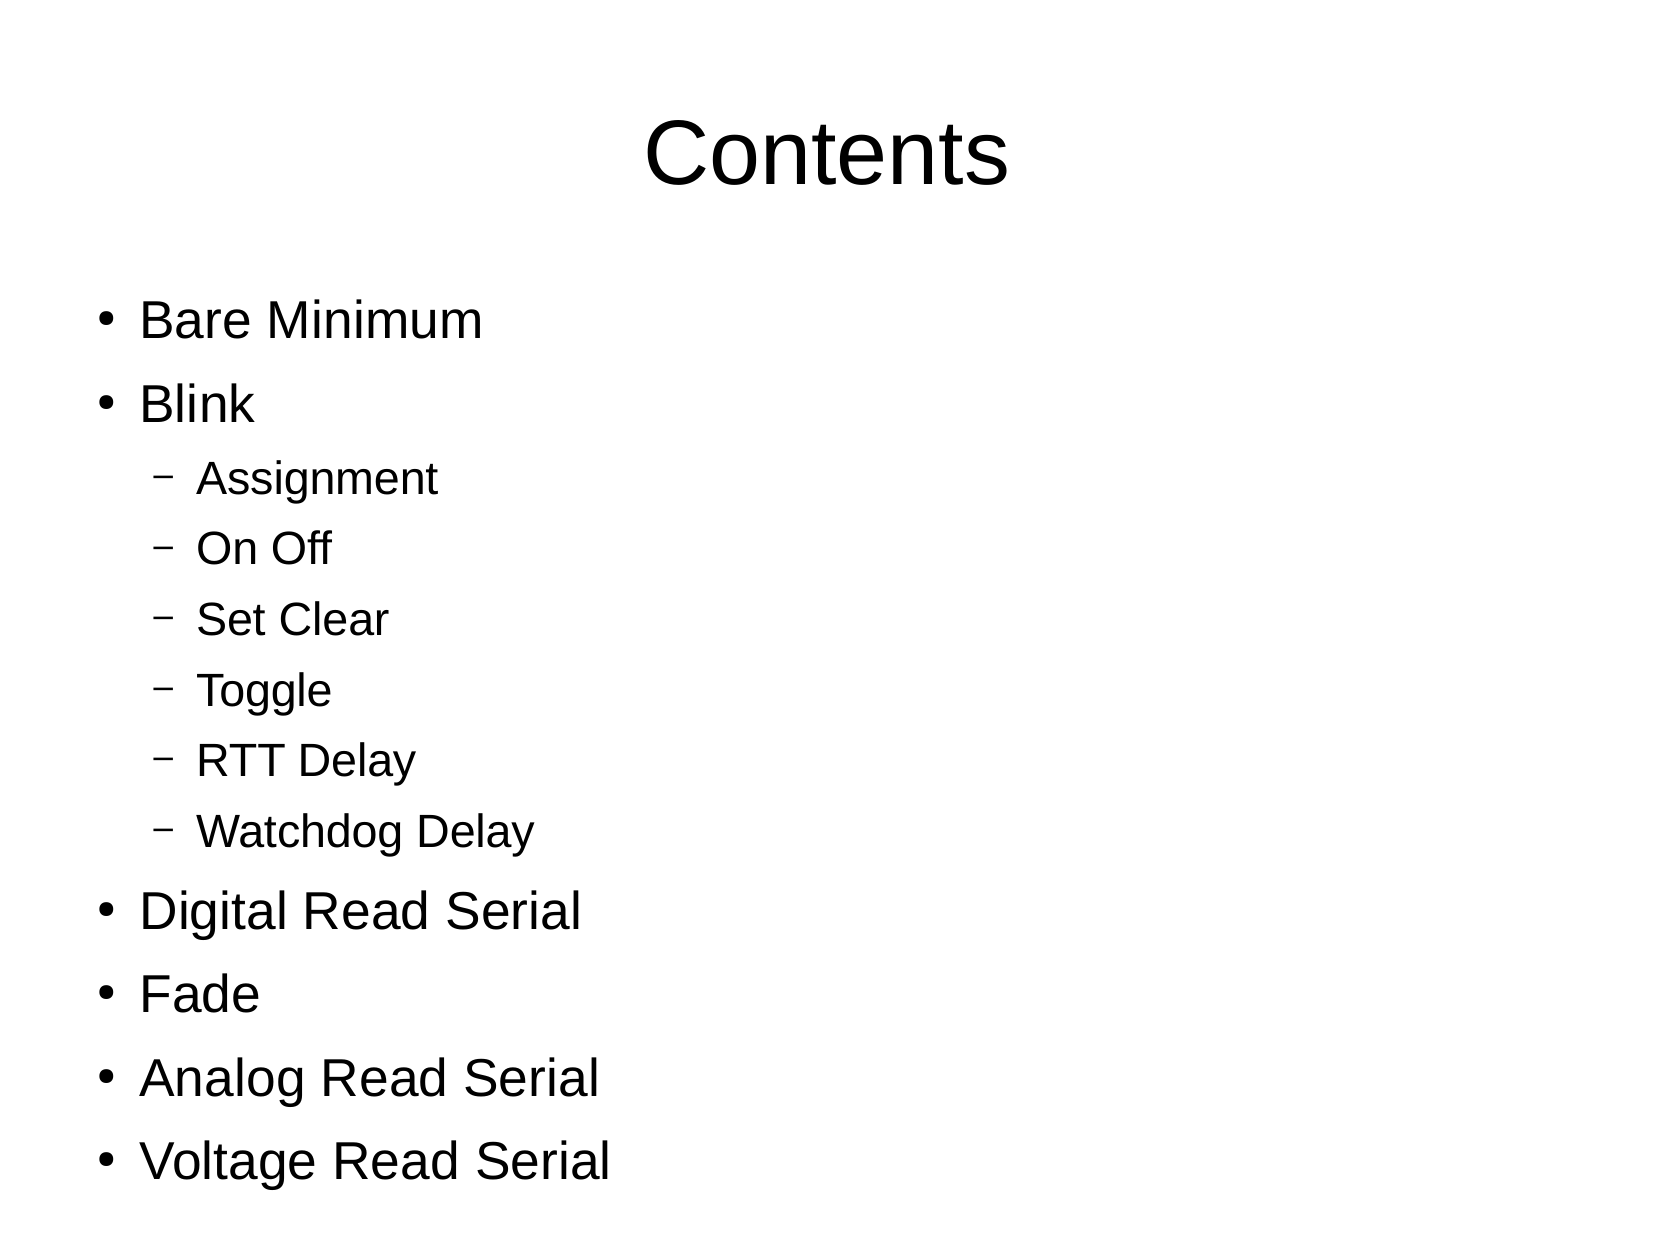

# Contents
Bare Minimum
Blink
Assignment
On Off
Set Clear
Toggle
RTT Delay
Watchdog Delay
Digital Read Serial
Fade
Analog Read Serial
Voltage Read Serial